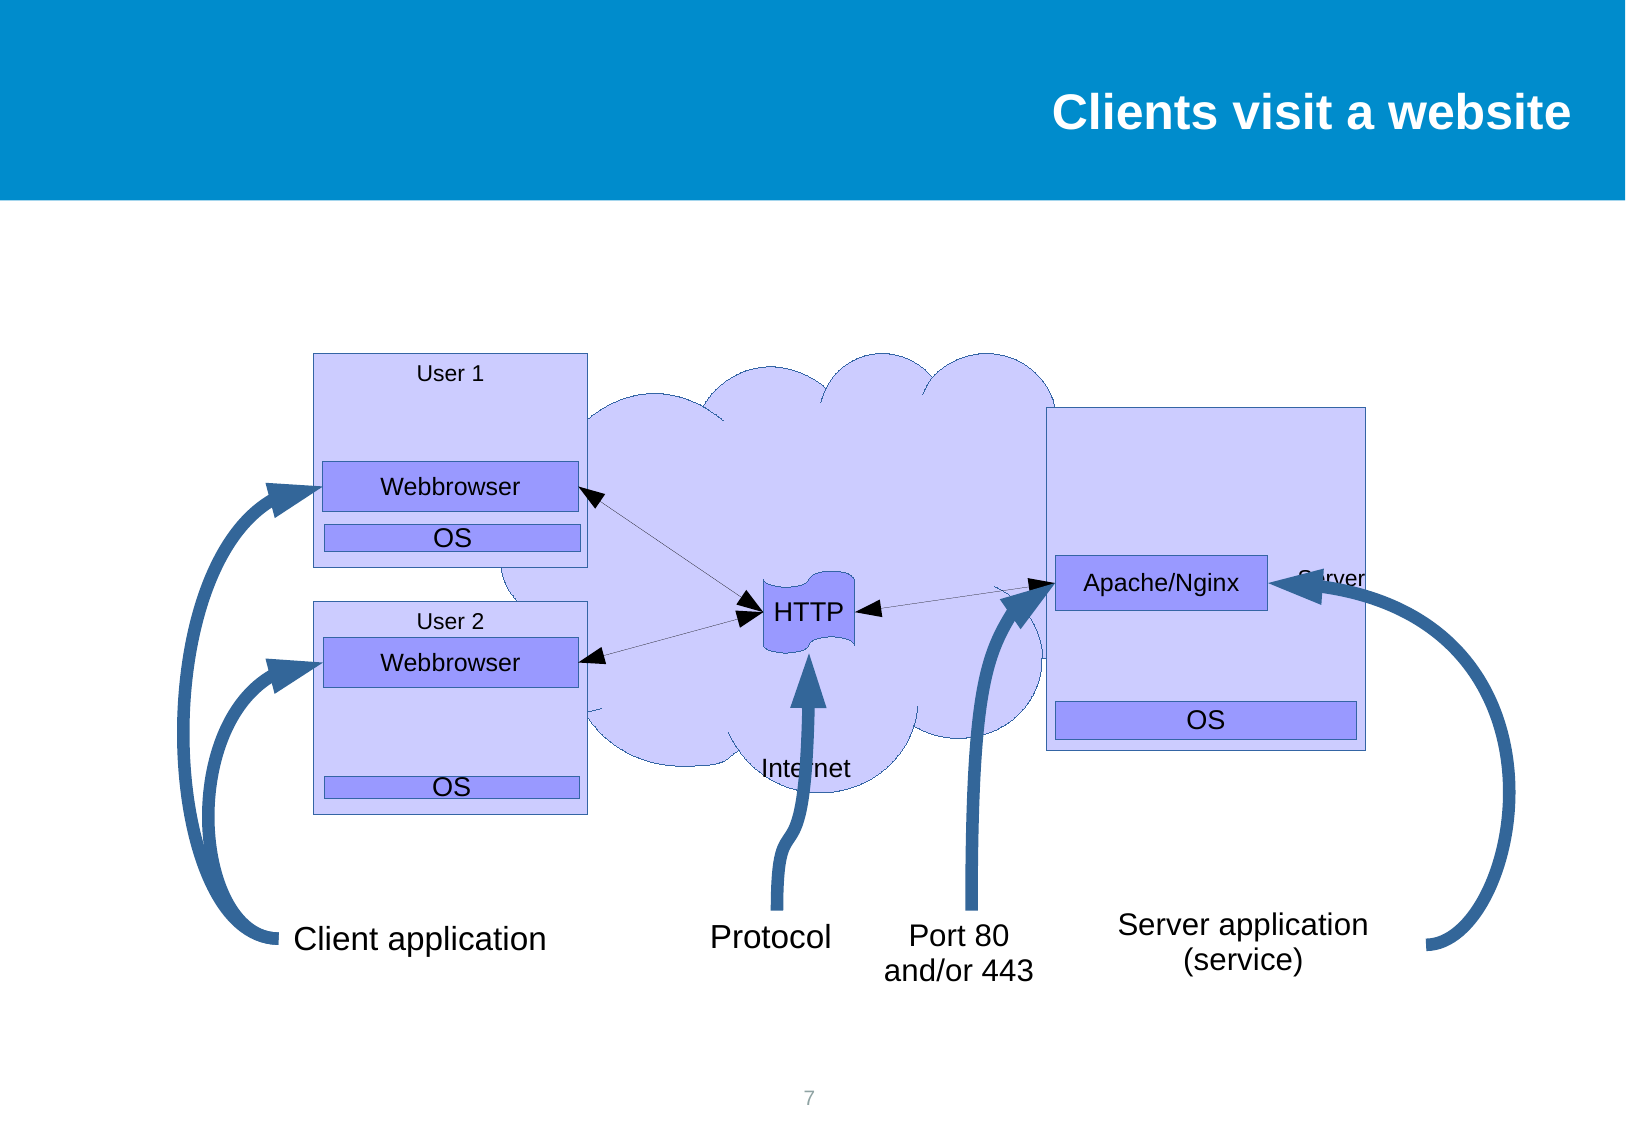

# Clients visit a website
User 1
Internet
Server
Webbrowser
OS
Apache/Nginx
HTTP
User 2
Webbrowser
OS
OS
Server application
(service)
Protocol
Port 80
and/or 443
Client application